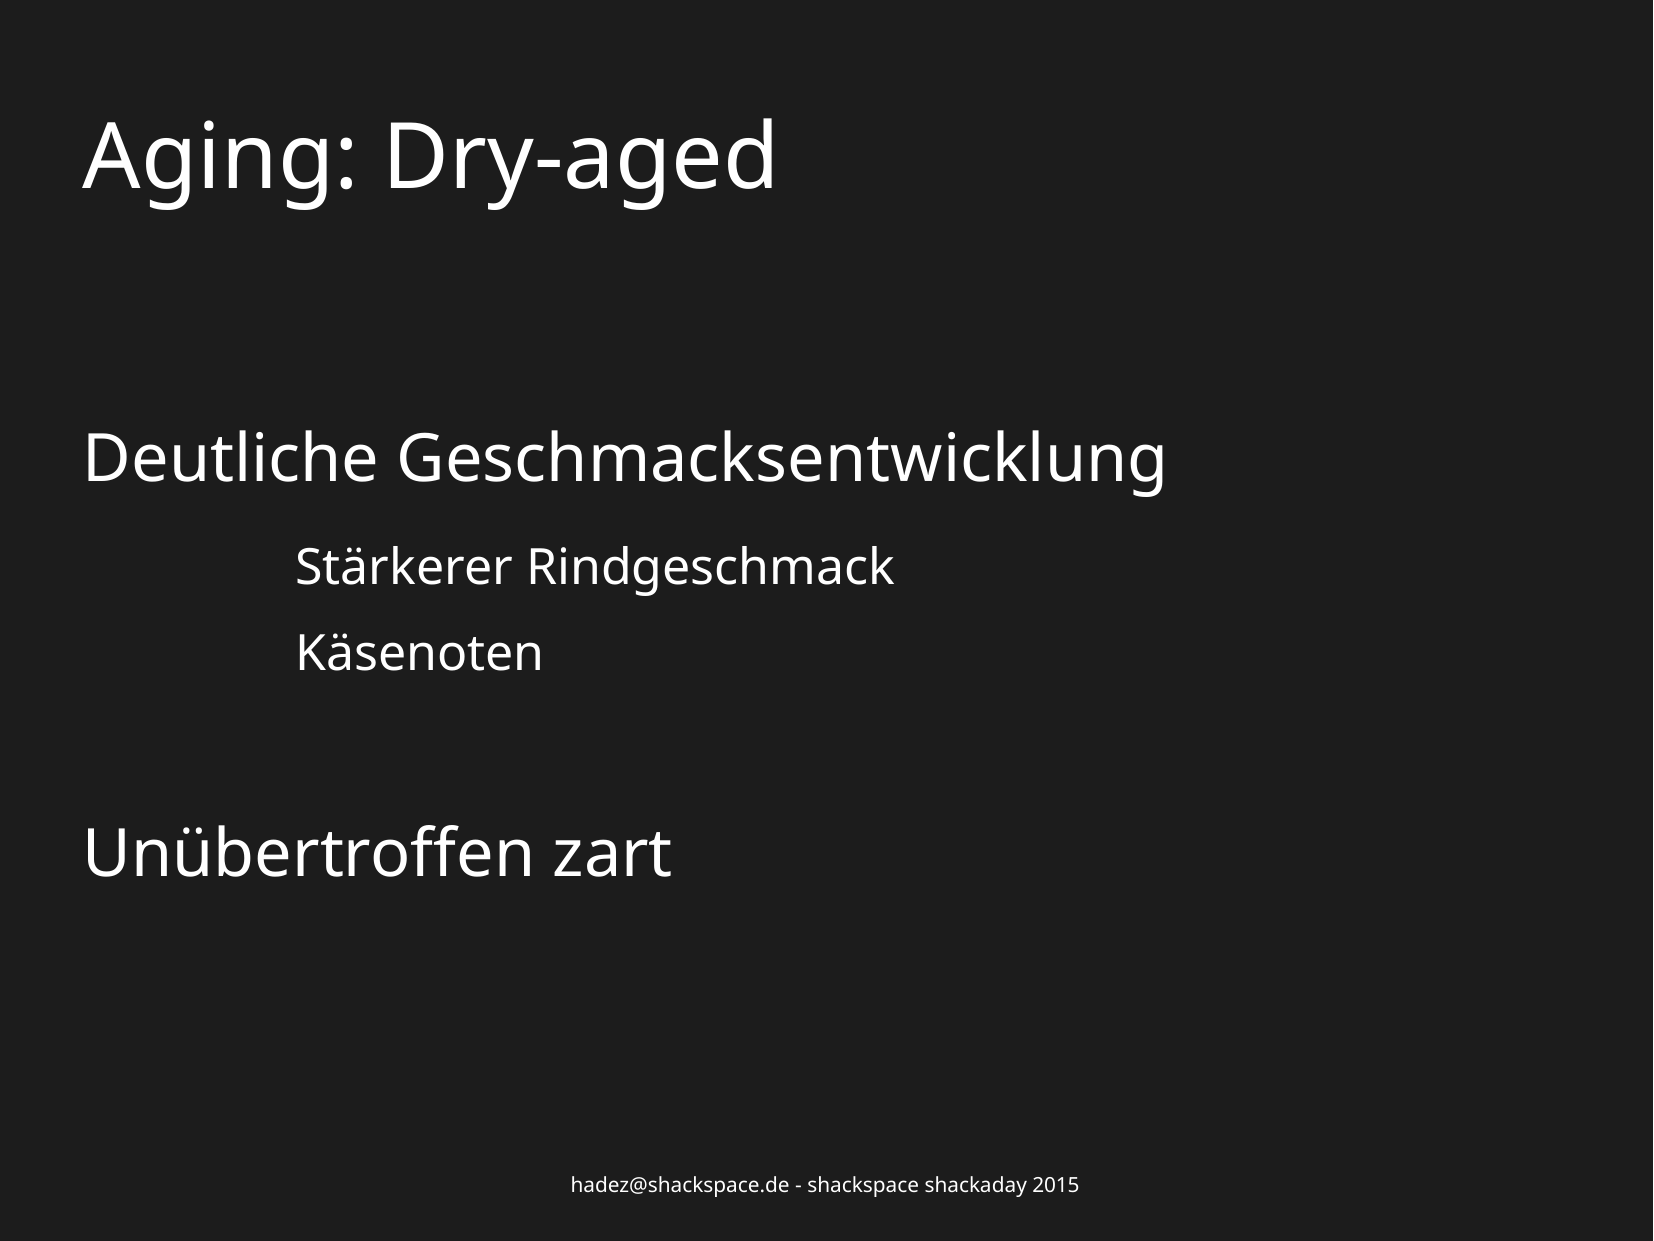

# Aging: Dry-aged
Deutliche Geschmacksentwicklung
Stärkerer Rindgeschmack
Käsenoten
Unübertroffen zart